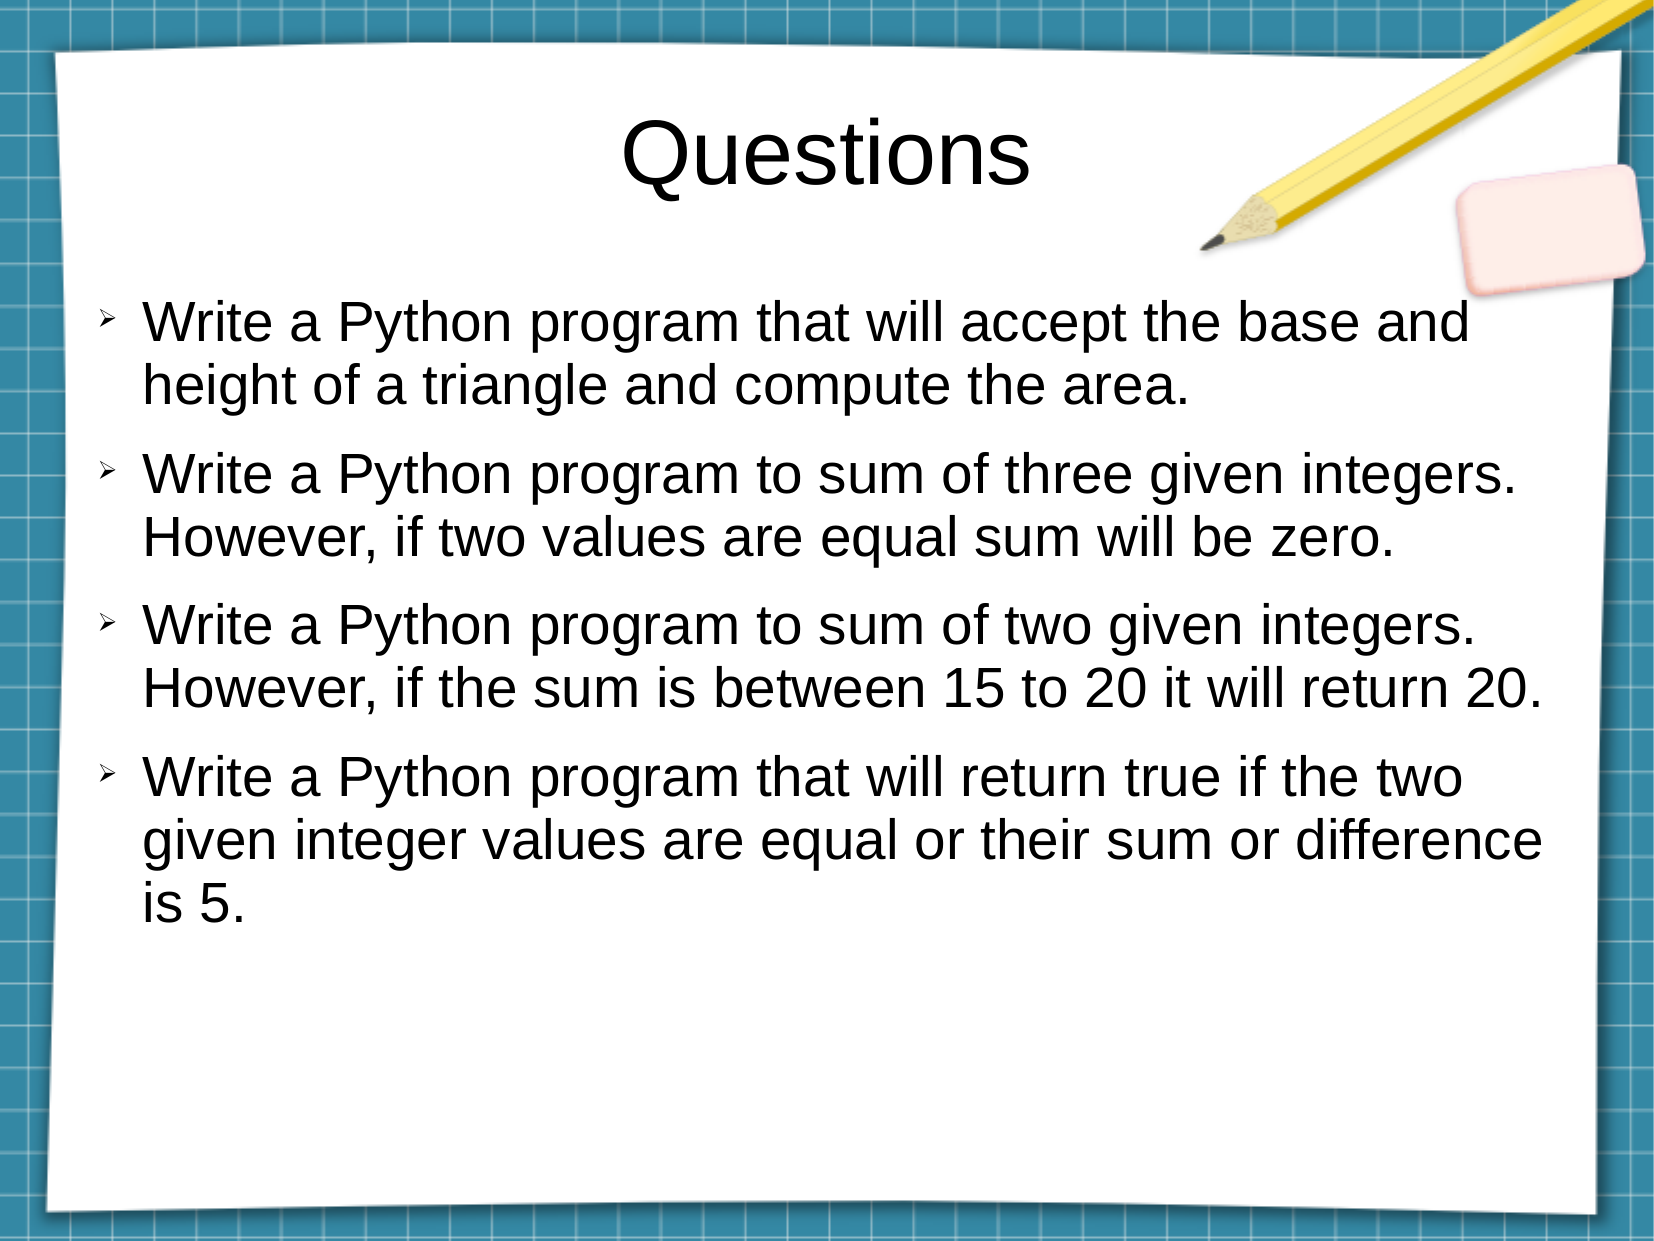

# Questions
Write a Python program that will accept the base and height of a triangle and compute the area.
Write a Python program to sum of three given integers. However, if two values are equal sum will be zero.
Write a Python program to sum of two given integers. However, if the sum is between 15 to 20 it will return 20.
Write a Python program that will return true if the two given integer values are equal or their sum or difference is 5.